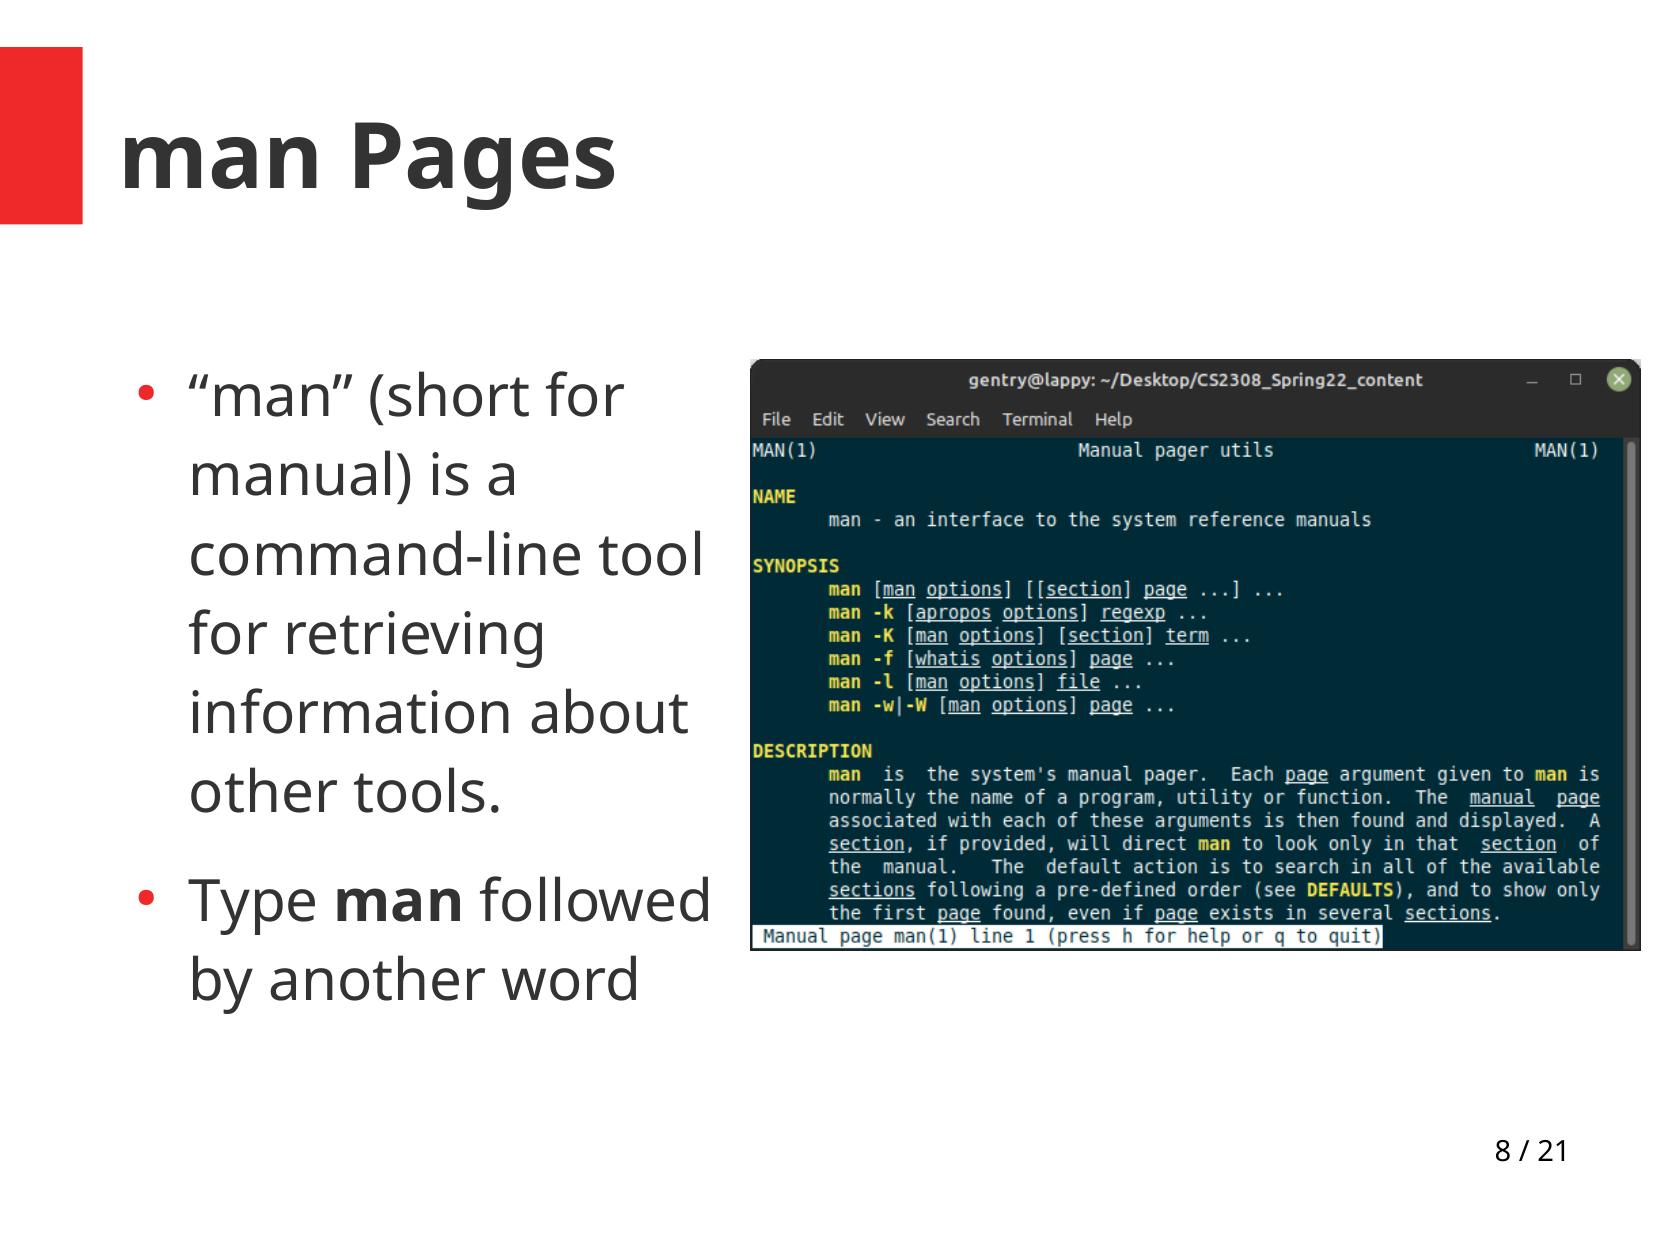

# man Pages
“man” (short for manual) is a command-line tool for retrieving information about other tools.
Type man followed by another word
8